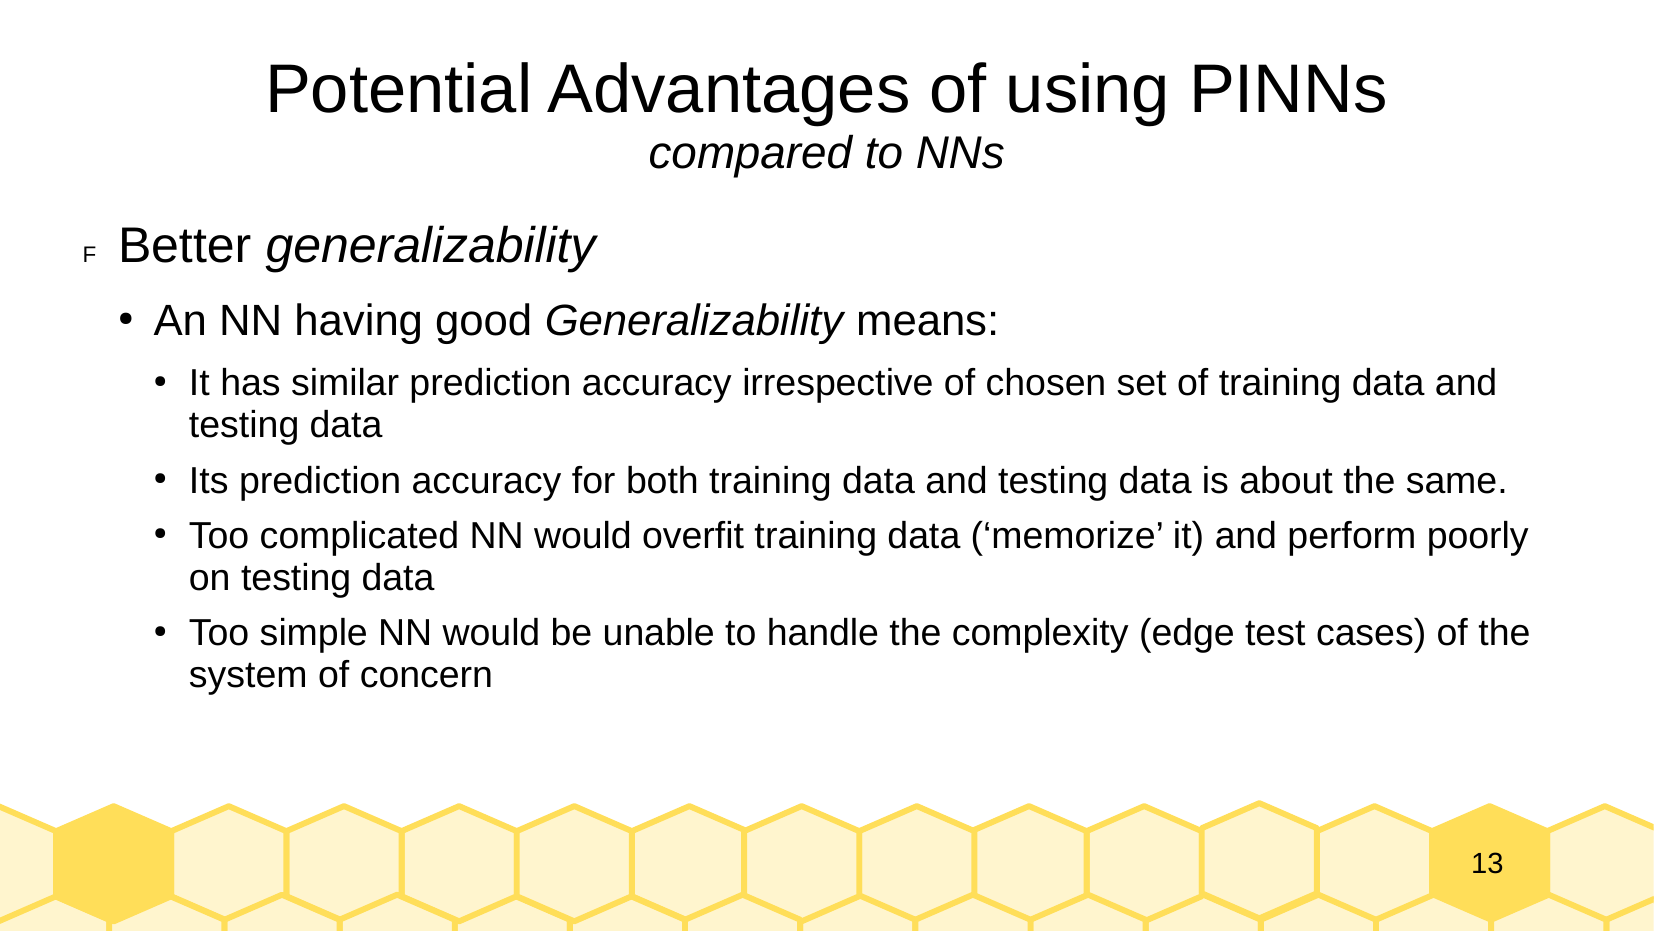

# Potential Advantages of using PINNs compared to NNs
Better generalizability
An NN having good Generalizability means:
It has similar prediction accuracy irrespective of chosen set of training data and testing data
Its prediction accuracy for both training data and testing data is about the same.
Too complicated NN would overfit training data (‘memorize’ it) and perform poorly on testing data
Too simple NN would be unable to handle the complexity (edge test cases) of the system of concern